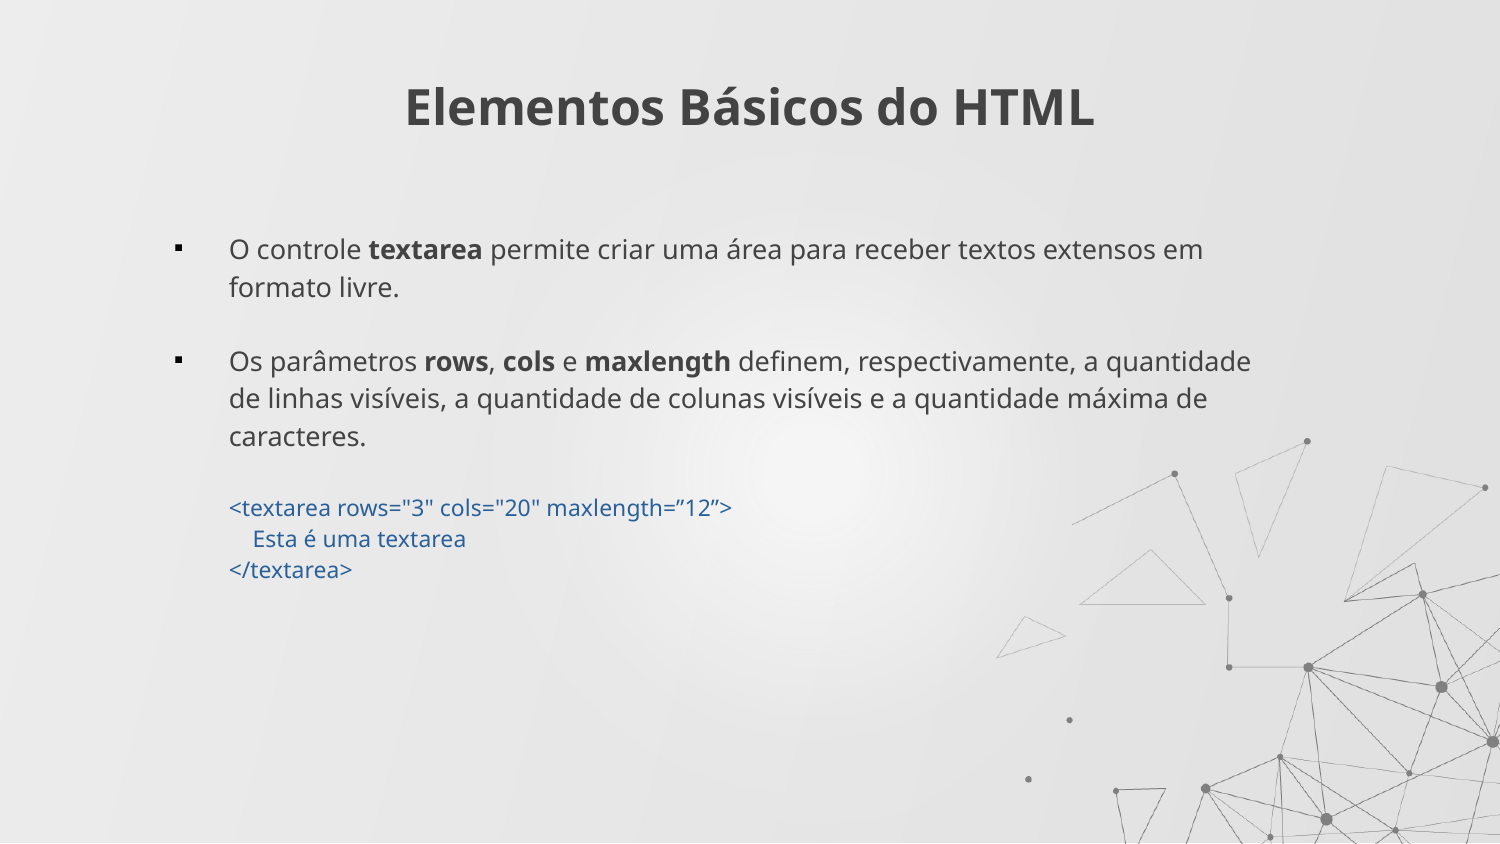

Elementos Básicos do HTML
# O controle textarea permite criar uma área para receber textos extensos em formato livre.
Os parâmetros rows, cols e maxlength definem, respectivamente, a quantidade de linhas visíveis, a quantidade de colunas visíveis e a quantidade máxima de caracteres.
<textarea rows="3" cols="20" maxlength=”12”>
 Esta é uma textarea
</textarea>